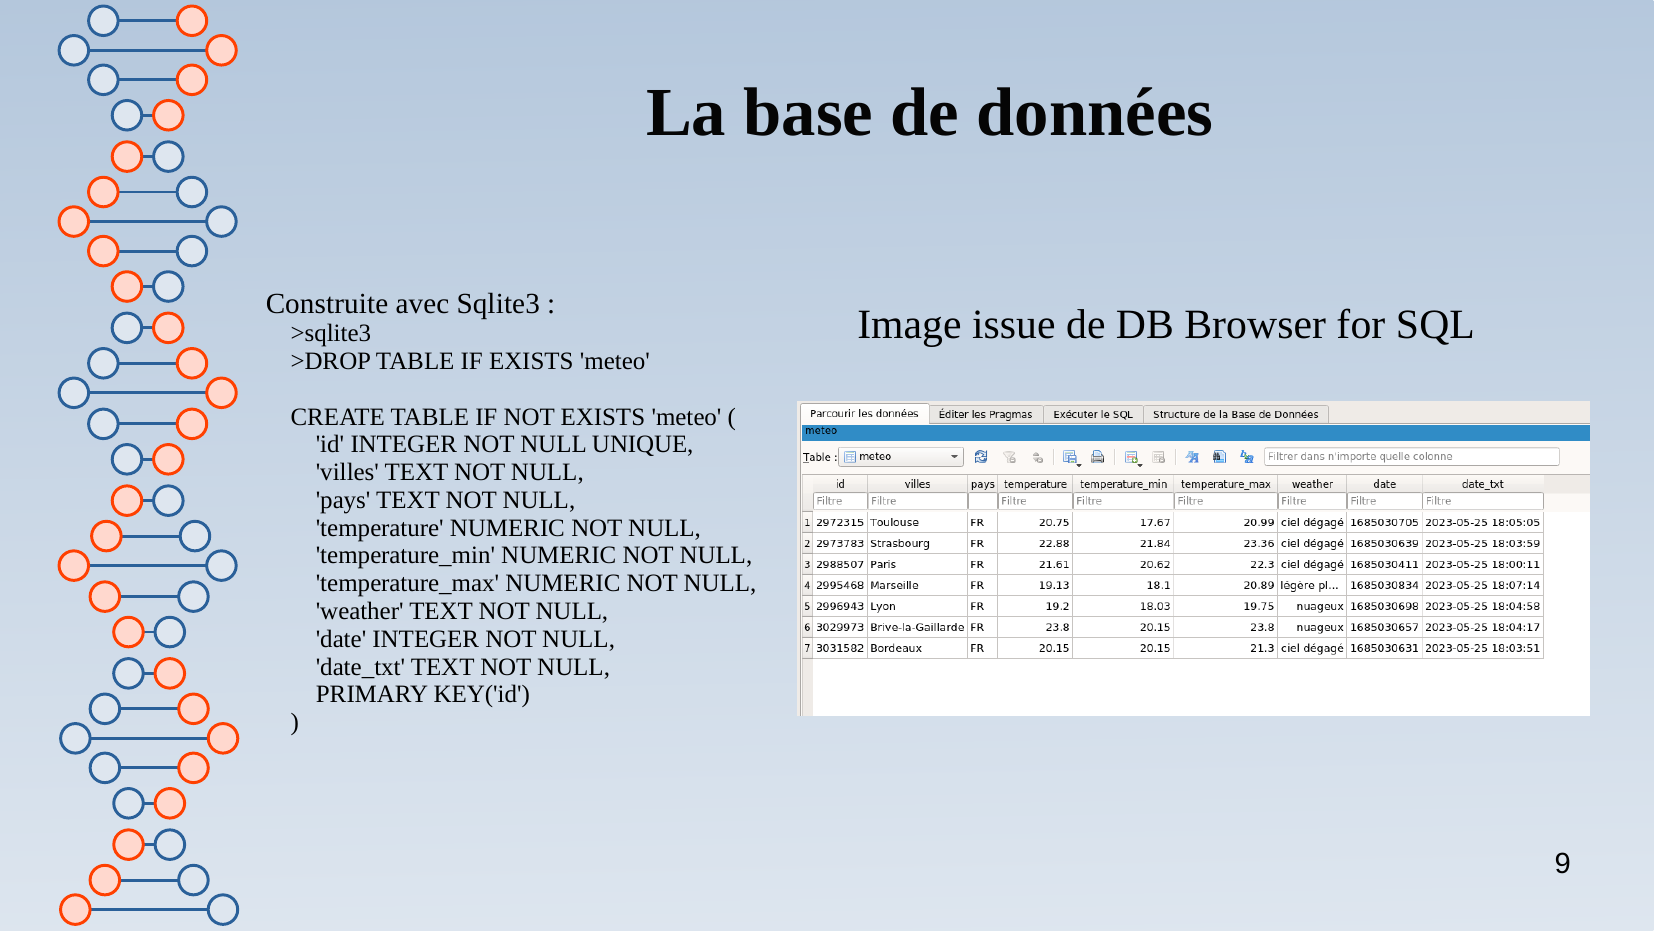

# La base de données
Image issue de DB Browser for SQL
Construite avec Sqlite3 :
 >sqlite3
 >DROP TABLE IF EXISTS 'meteo'
 CREATE TABLE IF NOT EXISTS 'meteo' (
 'id' INTEGER NOT NULL UNIQUE,
 'villes' TEXT NOT NULL,
 'pays' TEXT NOT NULL,
 'temperature' NUMERIC NOT NULL,
 'temperature_min' NUMERIC NOT NULL,
 'temperature_max' NUMERIC NOT NULL,
 'weather' TEXT NOT NULL,
 'date' INTEGER NOT NULL,
 'date_txt' TEXT NOT NULL,
 PRIMARY KEY('id')
 )
9